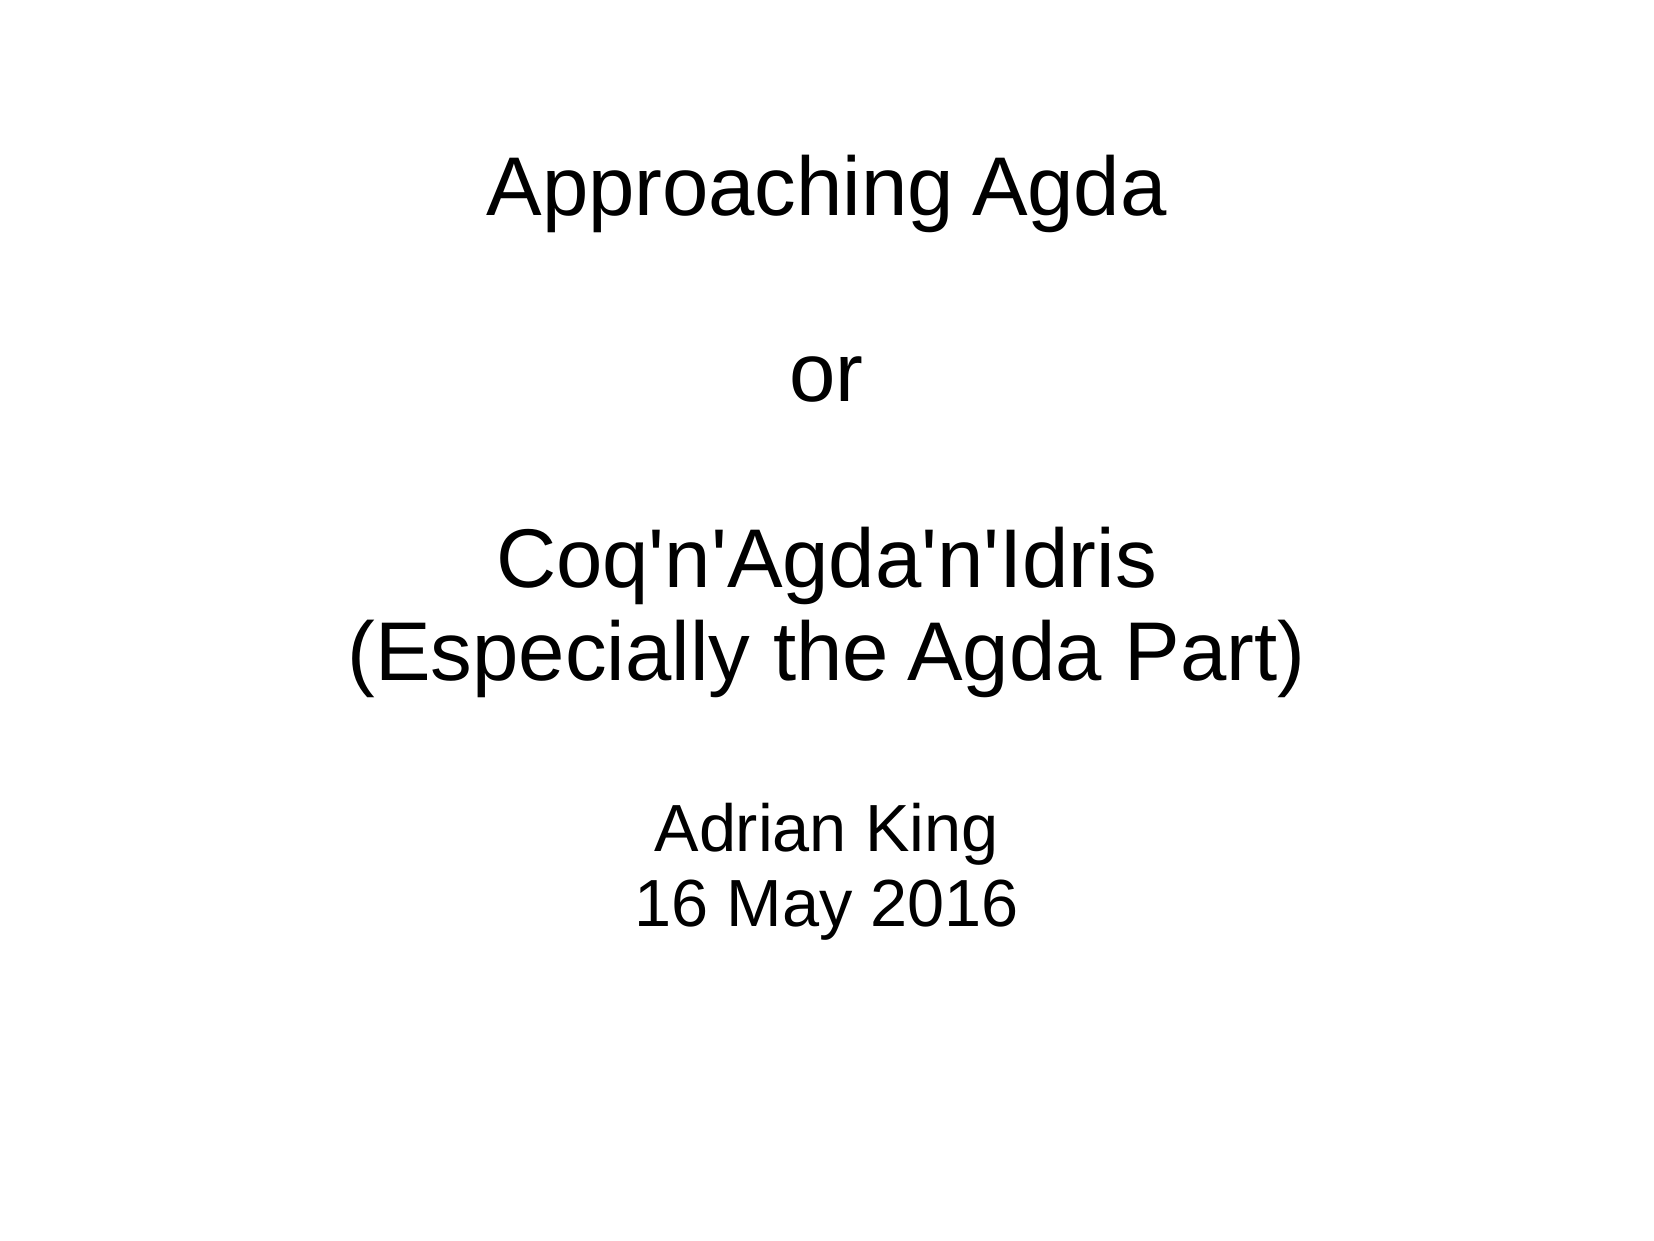

# Approaching Agda
or
Coq'n'Agda'n'Idris
(Especially the Agda Part)
Adrian King
16 May 2016